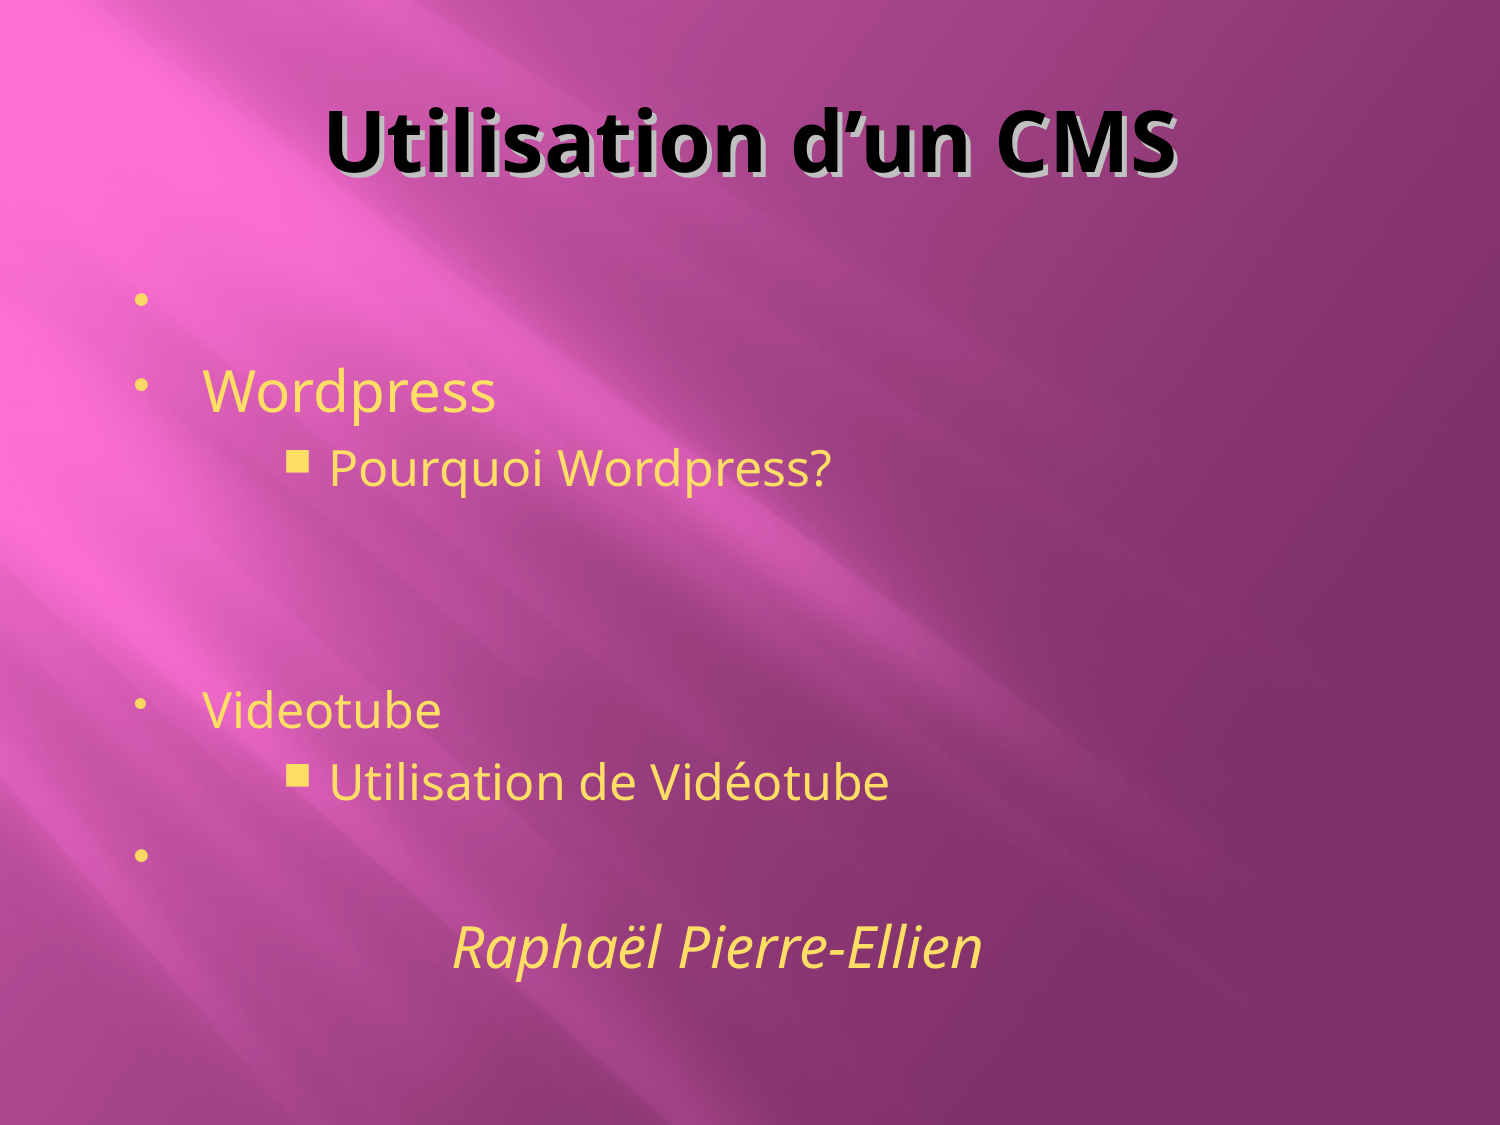

# Utilisation d’un CMS
Wordpress
Pourquoi Wordpress?
Videotube
Utilisation de Vidéotube
Raphaël Pierre-Ellien